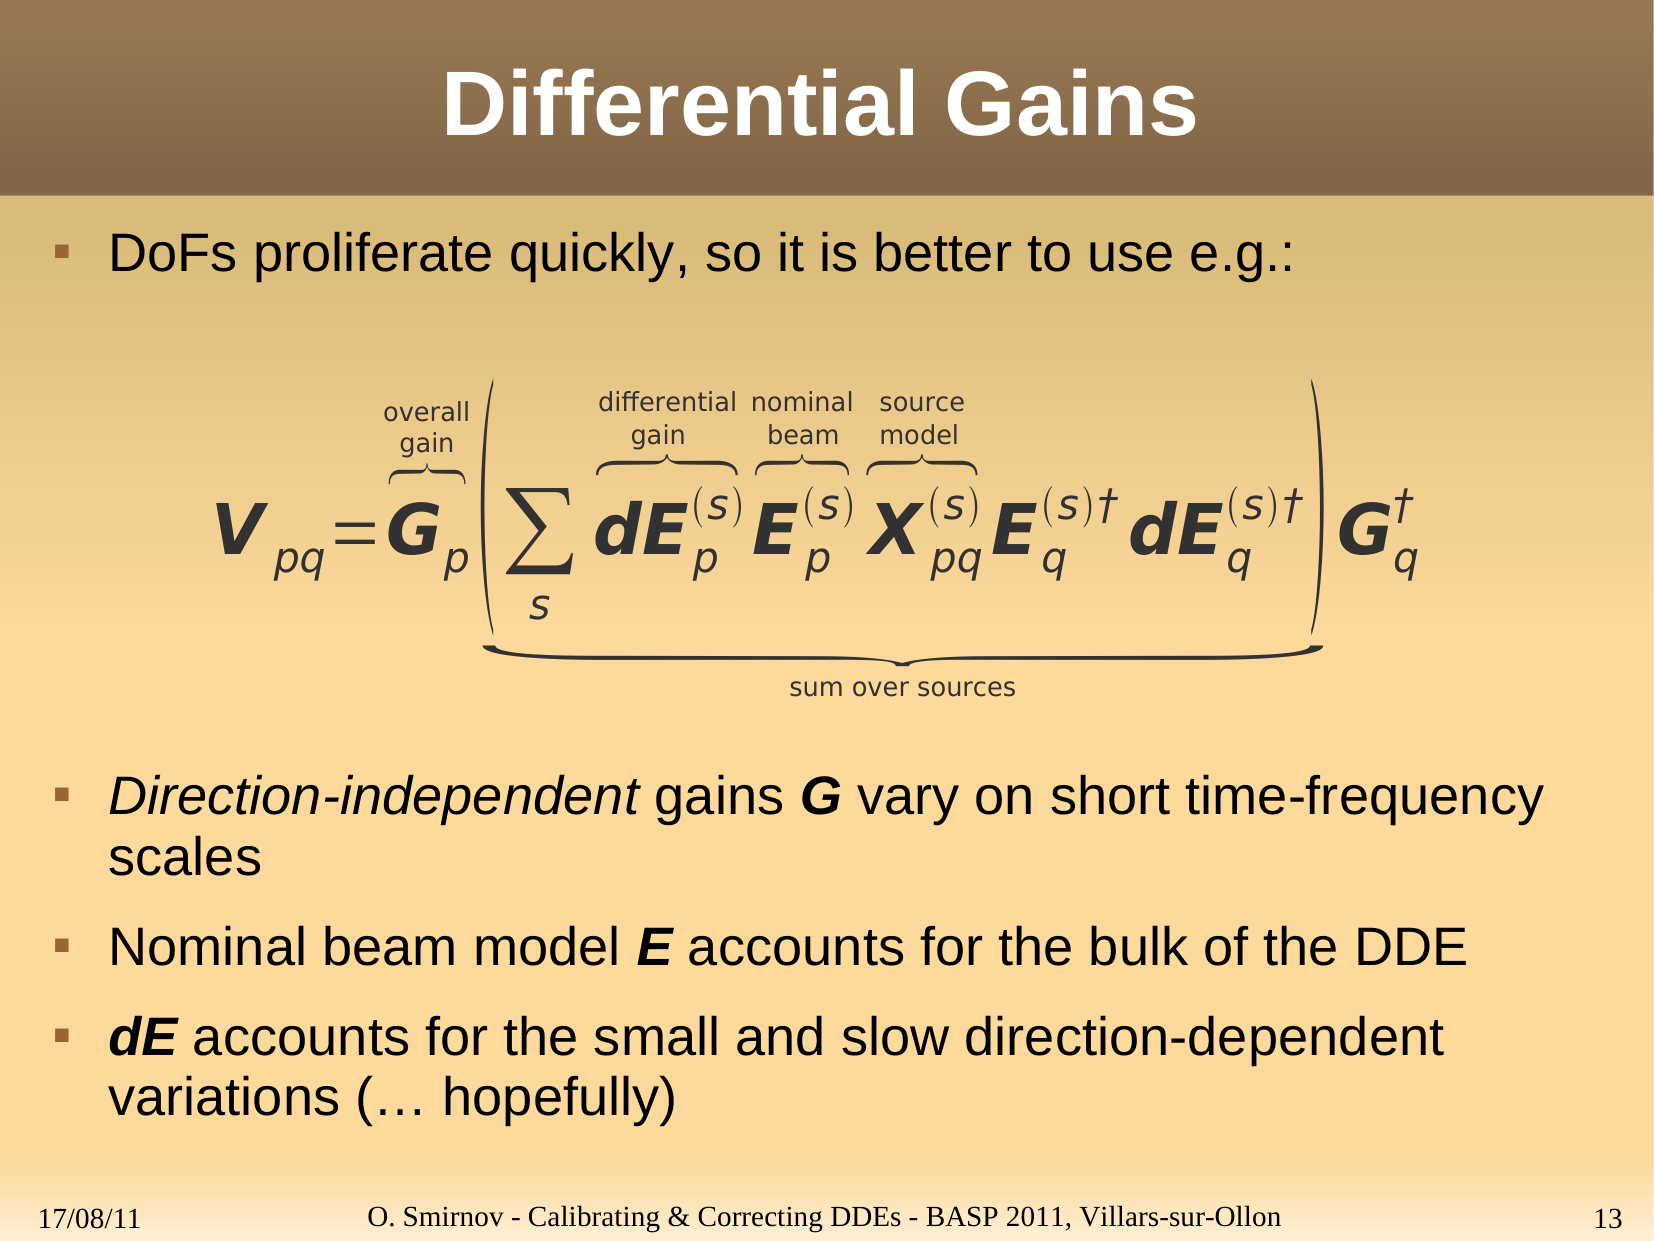

# Differential Gains
DoFs proliferate quickly, so it is better to use e.g.:
Direction-independent gains G vary on short time-frequency scales
Nominal beam model E accounts for the bulk of the DDE
dE accounts for the small and slow direction-dependent variations (… hopefully)
O. Smirnov - Calibrating & Correcting DDEs - BASP 2011, Villars-sur-Ollon
17/08/11
13